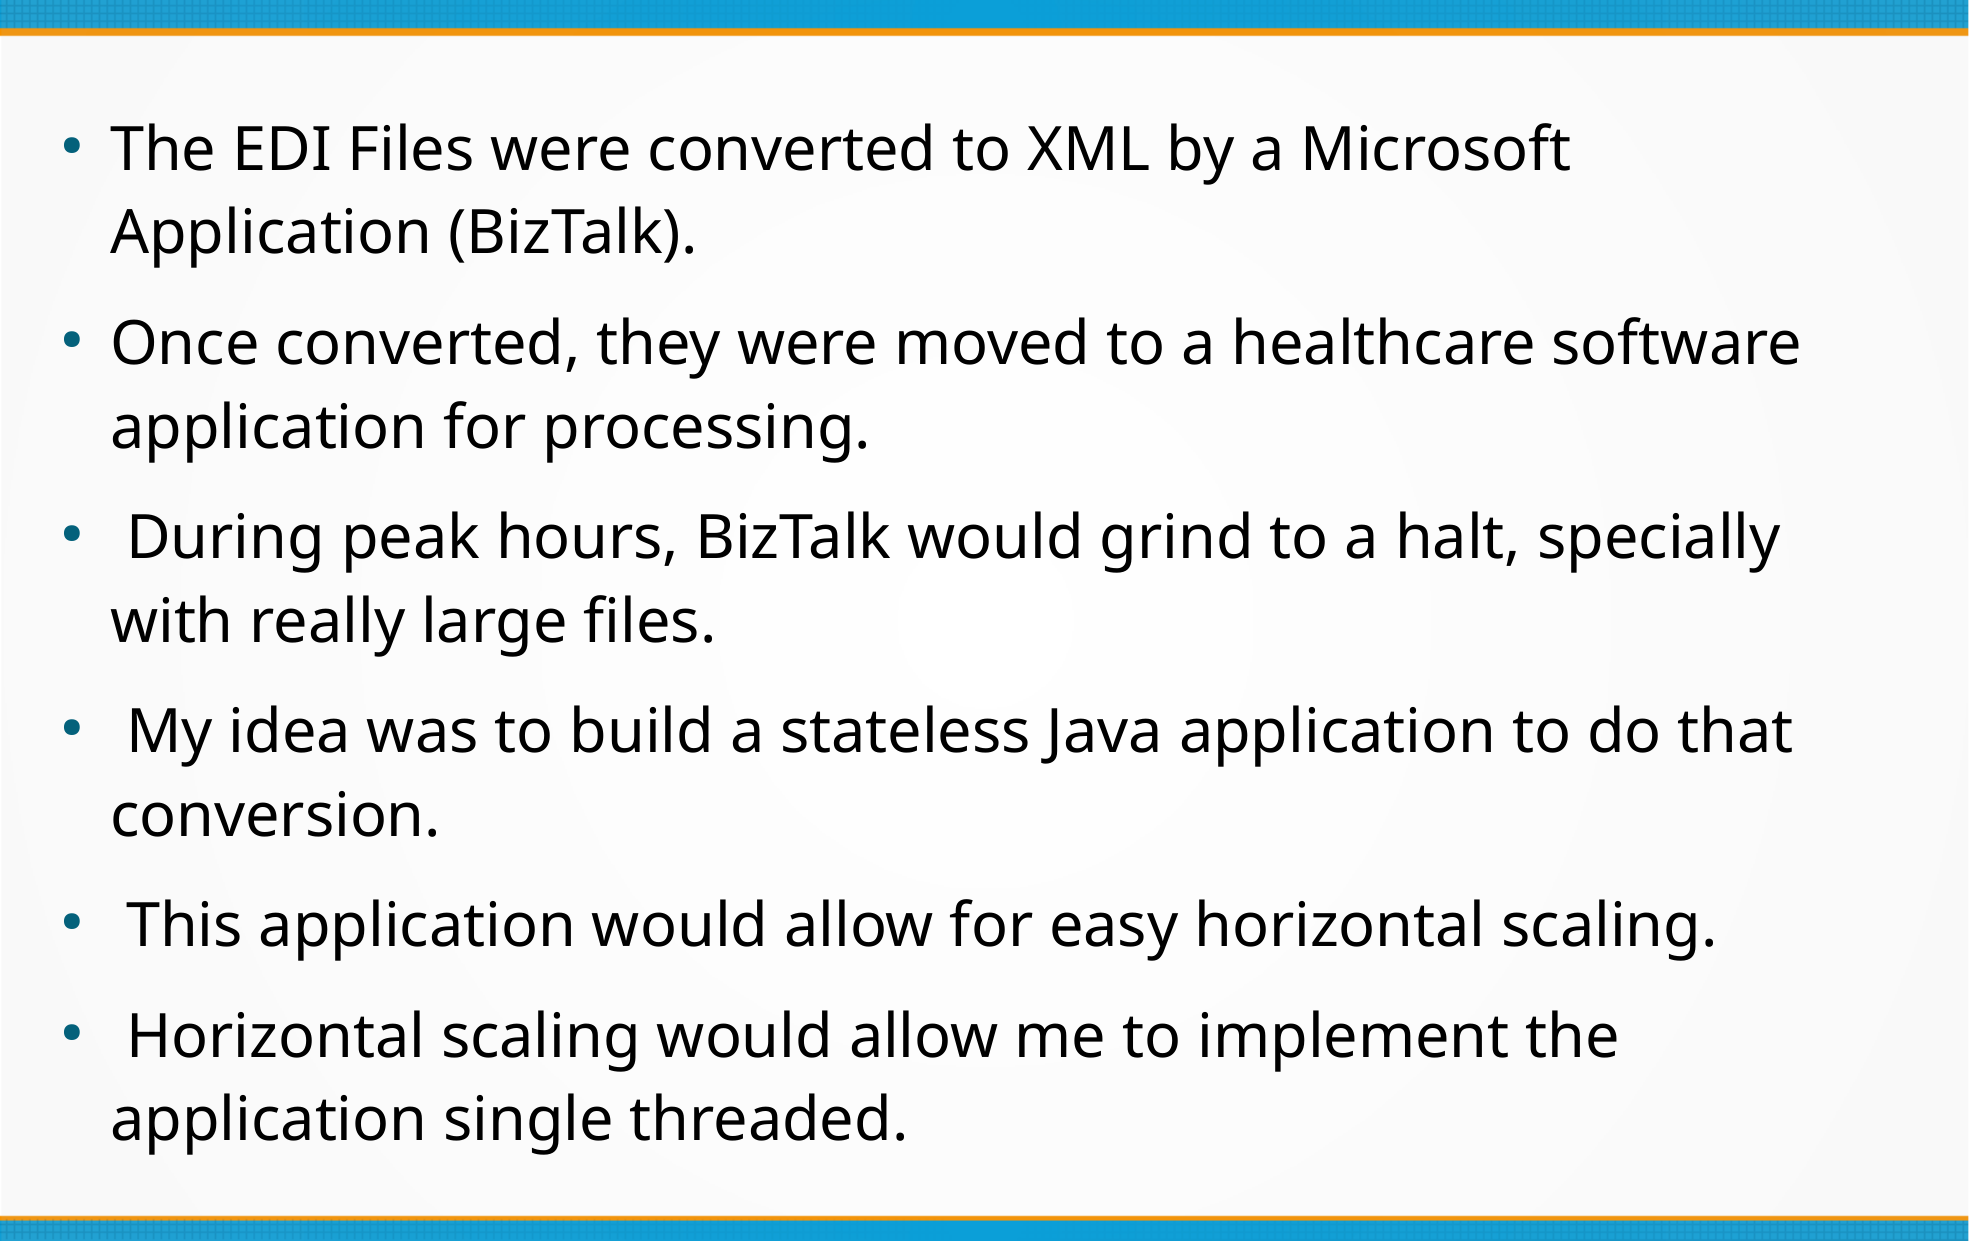

# The EDI Files were converted to XML by a Microsoft Application (BizTalk).
Once converted, they were moved to a healthcare software application for processing.
 During peak hours, BizTalk would grind to a halt, specially with really large files.
 My idea was to build a stateless Java application to do that conversion.
 This application would allow for easy horizontal scaling.
 Horizontal scaling would allow me to implement the application single threaded.